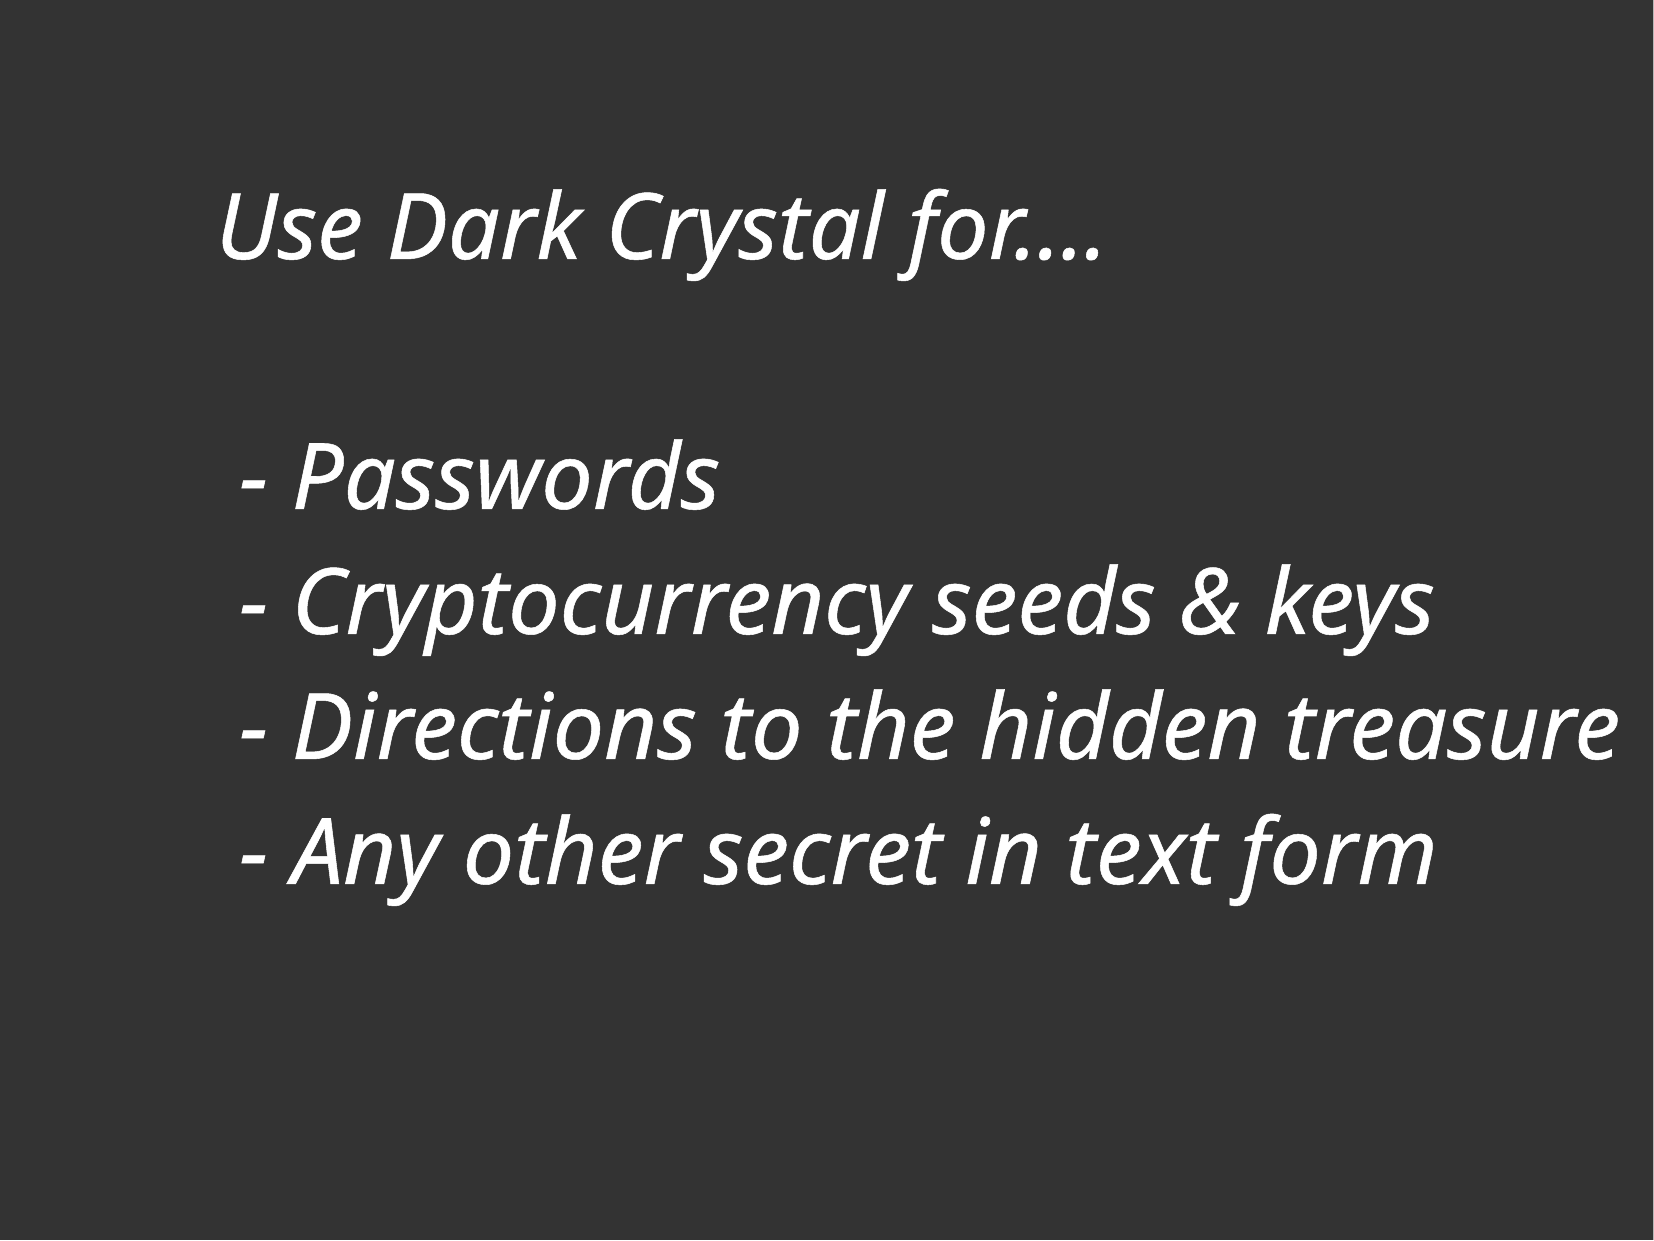

Use Dark Crystal for....
 - Passwords
 - Cryptocurrency seeds & keys
 - Directions to the hidden treasure
 - Any other secret in text form